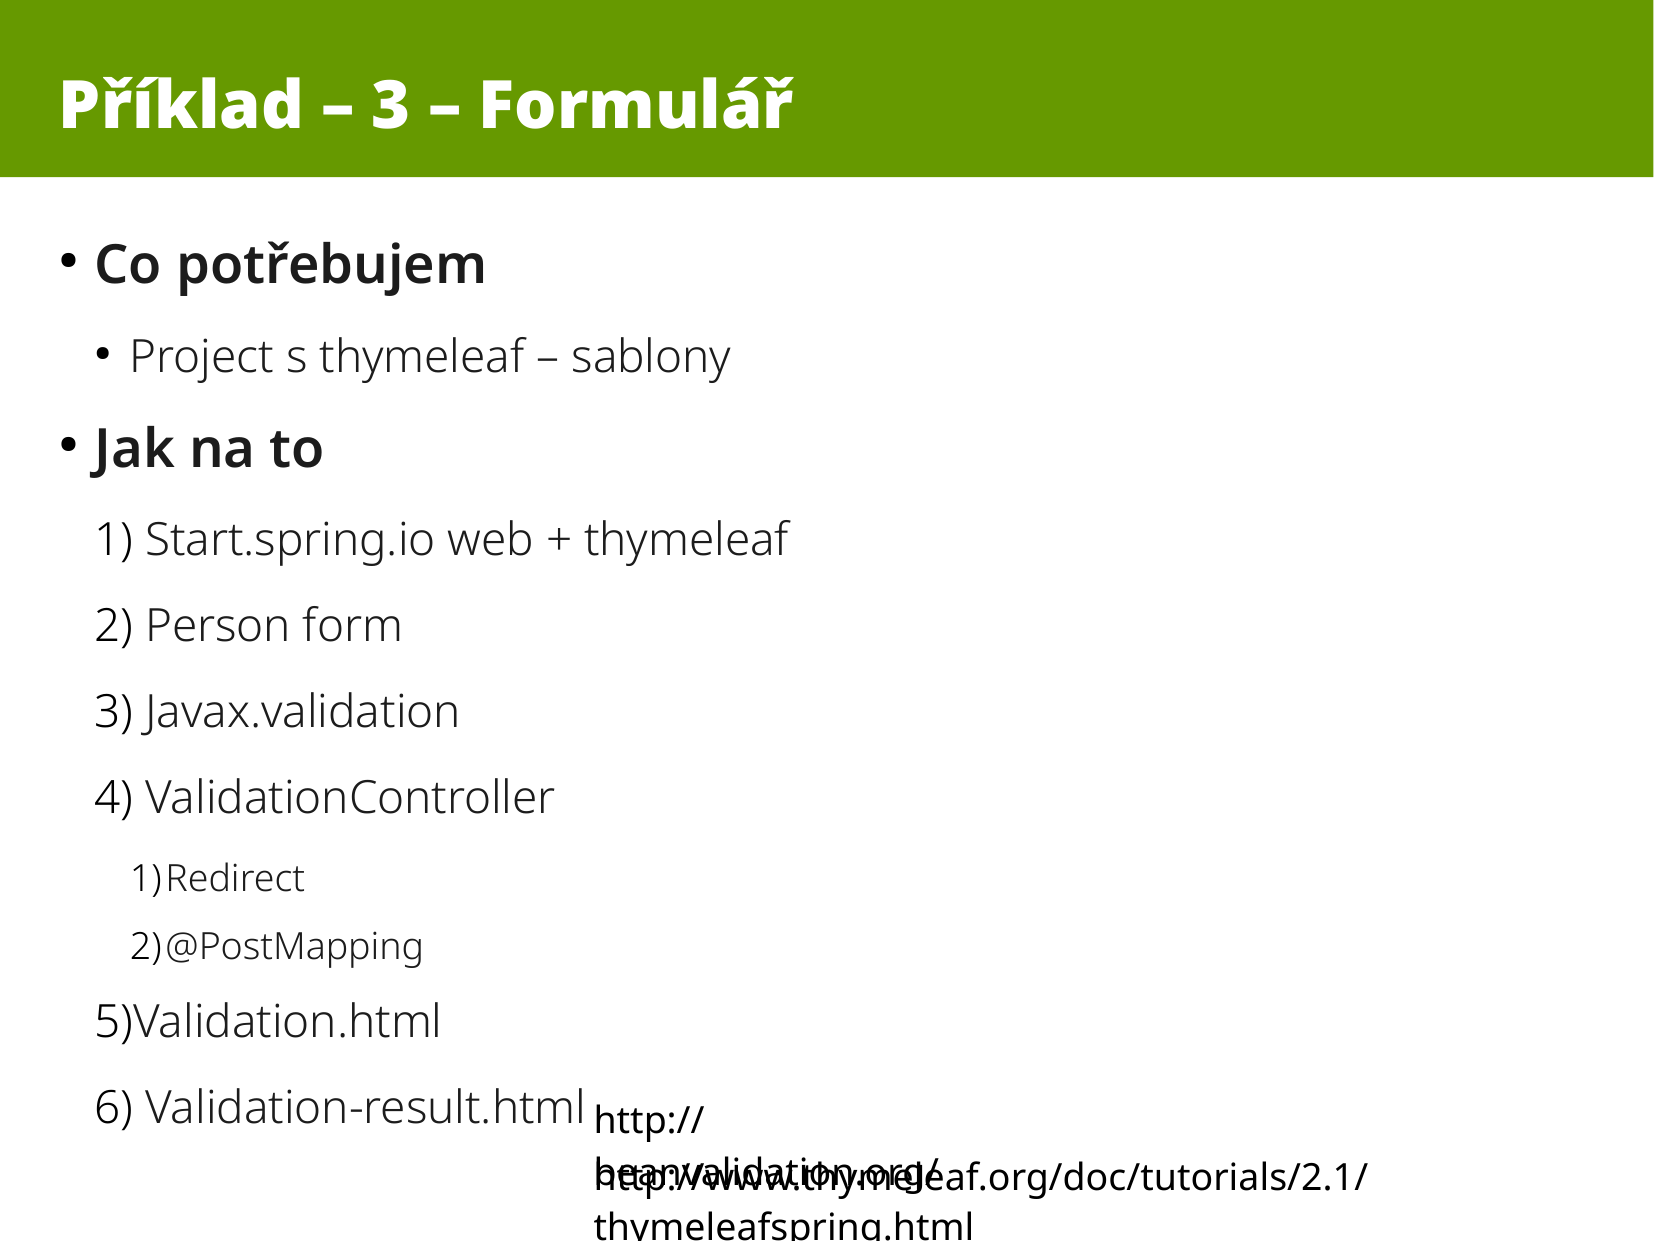

# Příklad – 3 – Formulář
Co potřebujem
Project s thymeleaf – sablony
Jak na to
 Start.spring.io web + thymeleaf
 Person form
 Javax.validation
 ValidationController
Redirect
@PostMapping
Validation.html
 Validation-result.html
http://beanvalidation.org/
http://www.thymeleaf.org/doc/tutorials/2.1/thymeleafspring.html